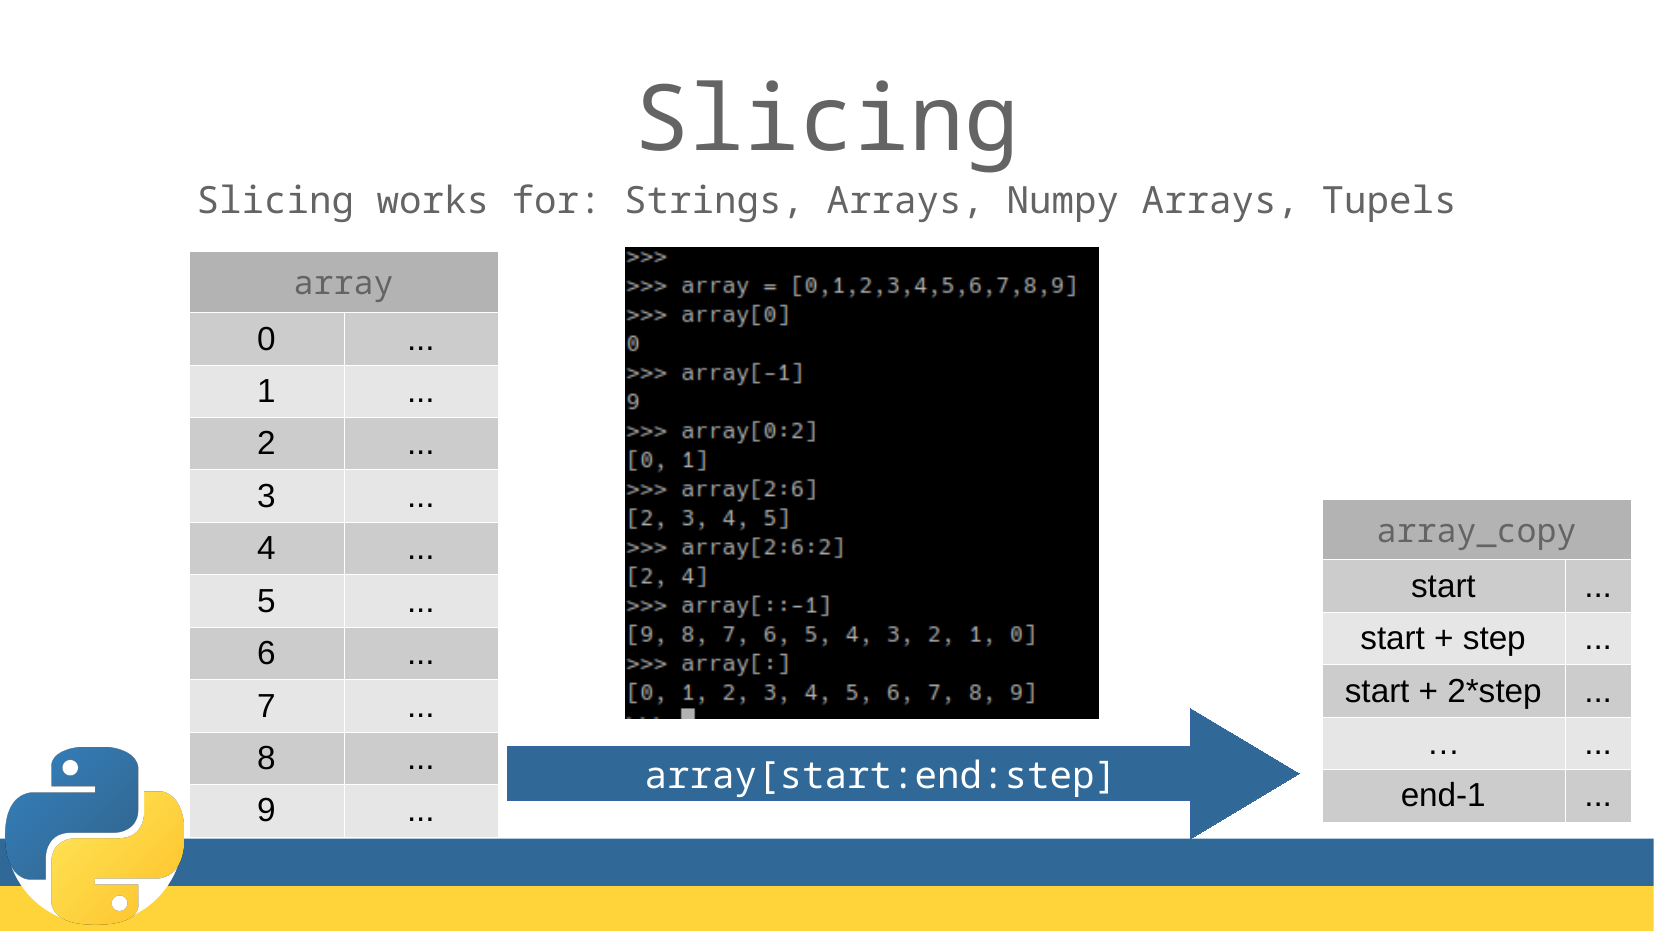

# Slicing
Slicing works for: Strings, Arrays, Numpy Arrays, Tupels
| array | |
| --- | --- |
| 0 | ... |
| 1 | ... |
| 2 | ... |
| 3 | ... |
| 4 | ... |
| 5 | ... |
| 6 | ... |
| 7 | ... |
| 8 | ... |
| 9 | ... |
| array\_copy | |
| --- | --- |
| start | ... |
| start + step | ... |
| start + 2\*step | ... |
| … | ... |
| end-1 | ... |
array[start:end:step]